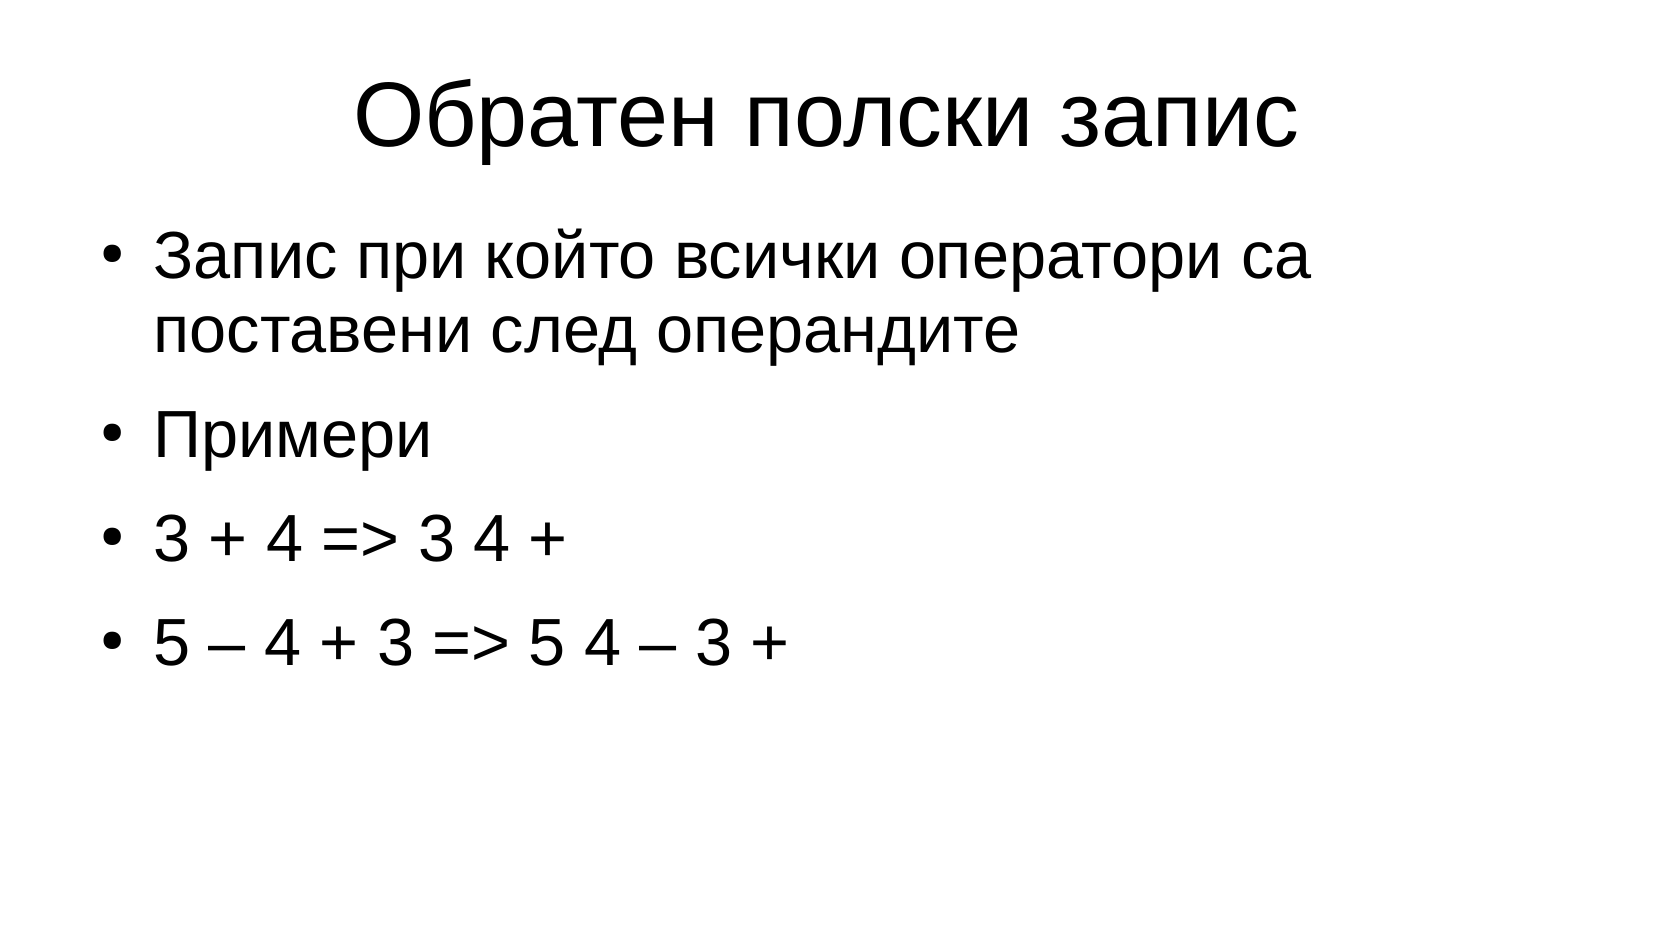

# Обратен полски запис
Запис при който всички оператори са поставени след операндите
Примери
3 + 4 => 3 4 +
5 – 4 + 3 => 5 4 – 3 +